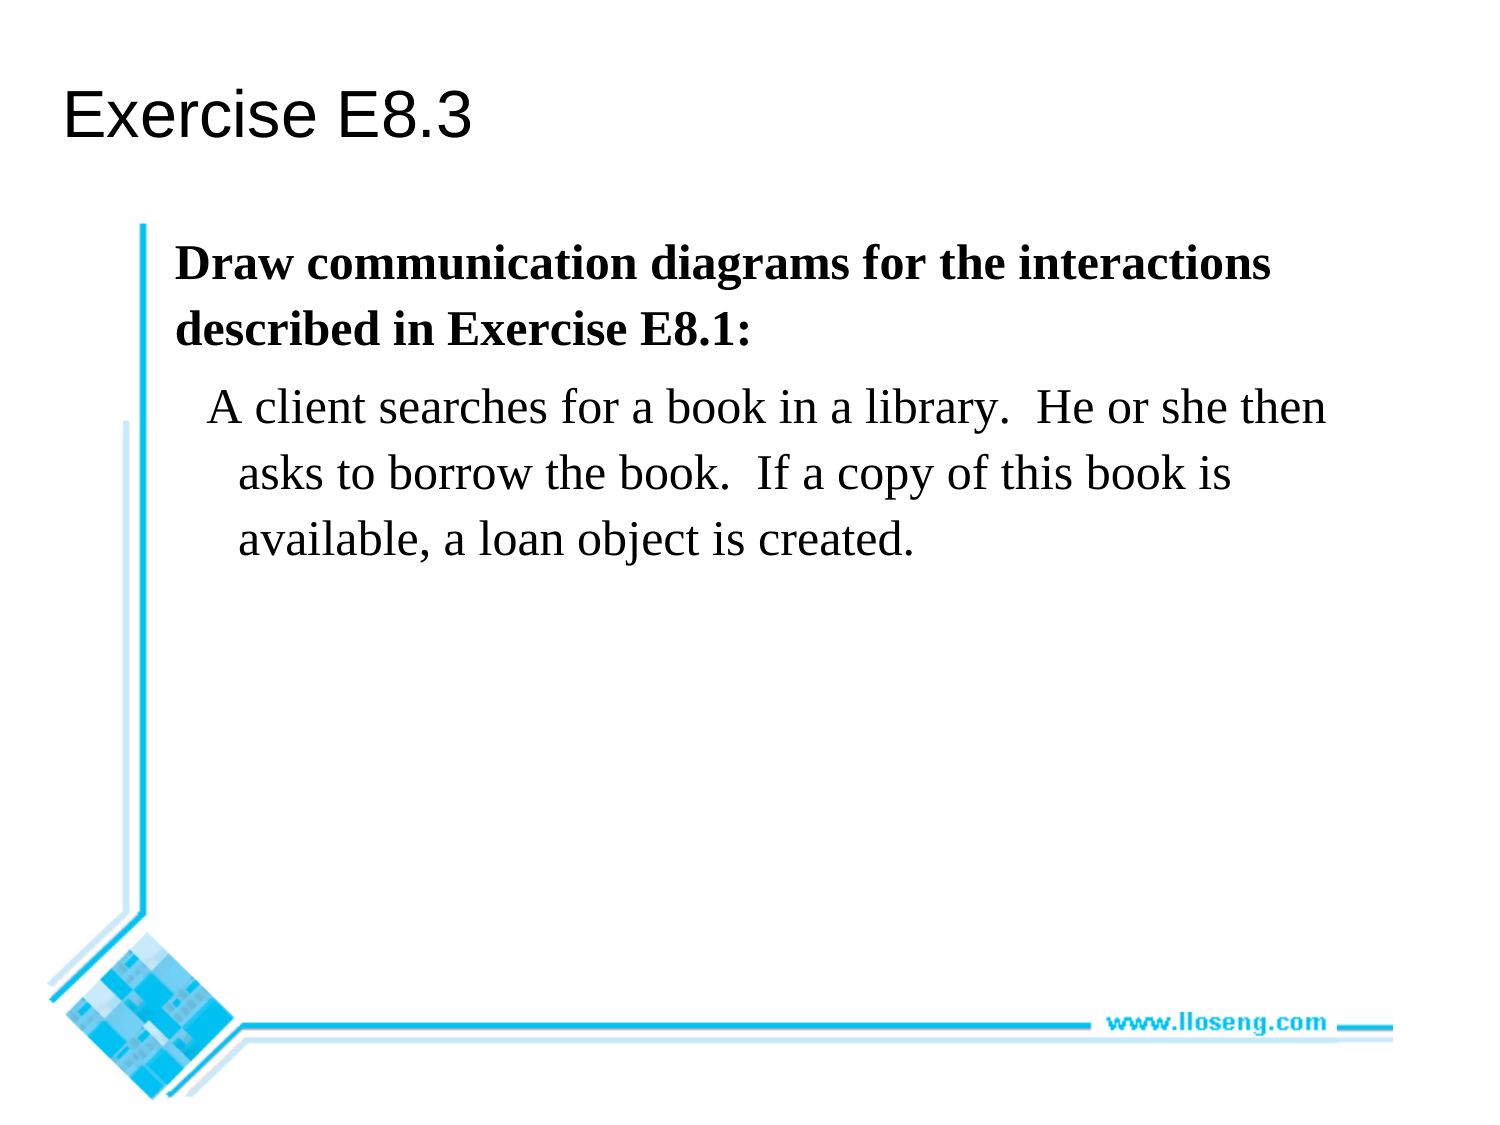

# Exercise E8.3
Draw communication diagrams for the interactions described in Exercise E8.1:
A client searches for a book in a library. He or she then asks to borrow the book. If a copy of this book is available, a loan object is created.